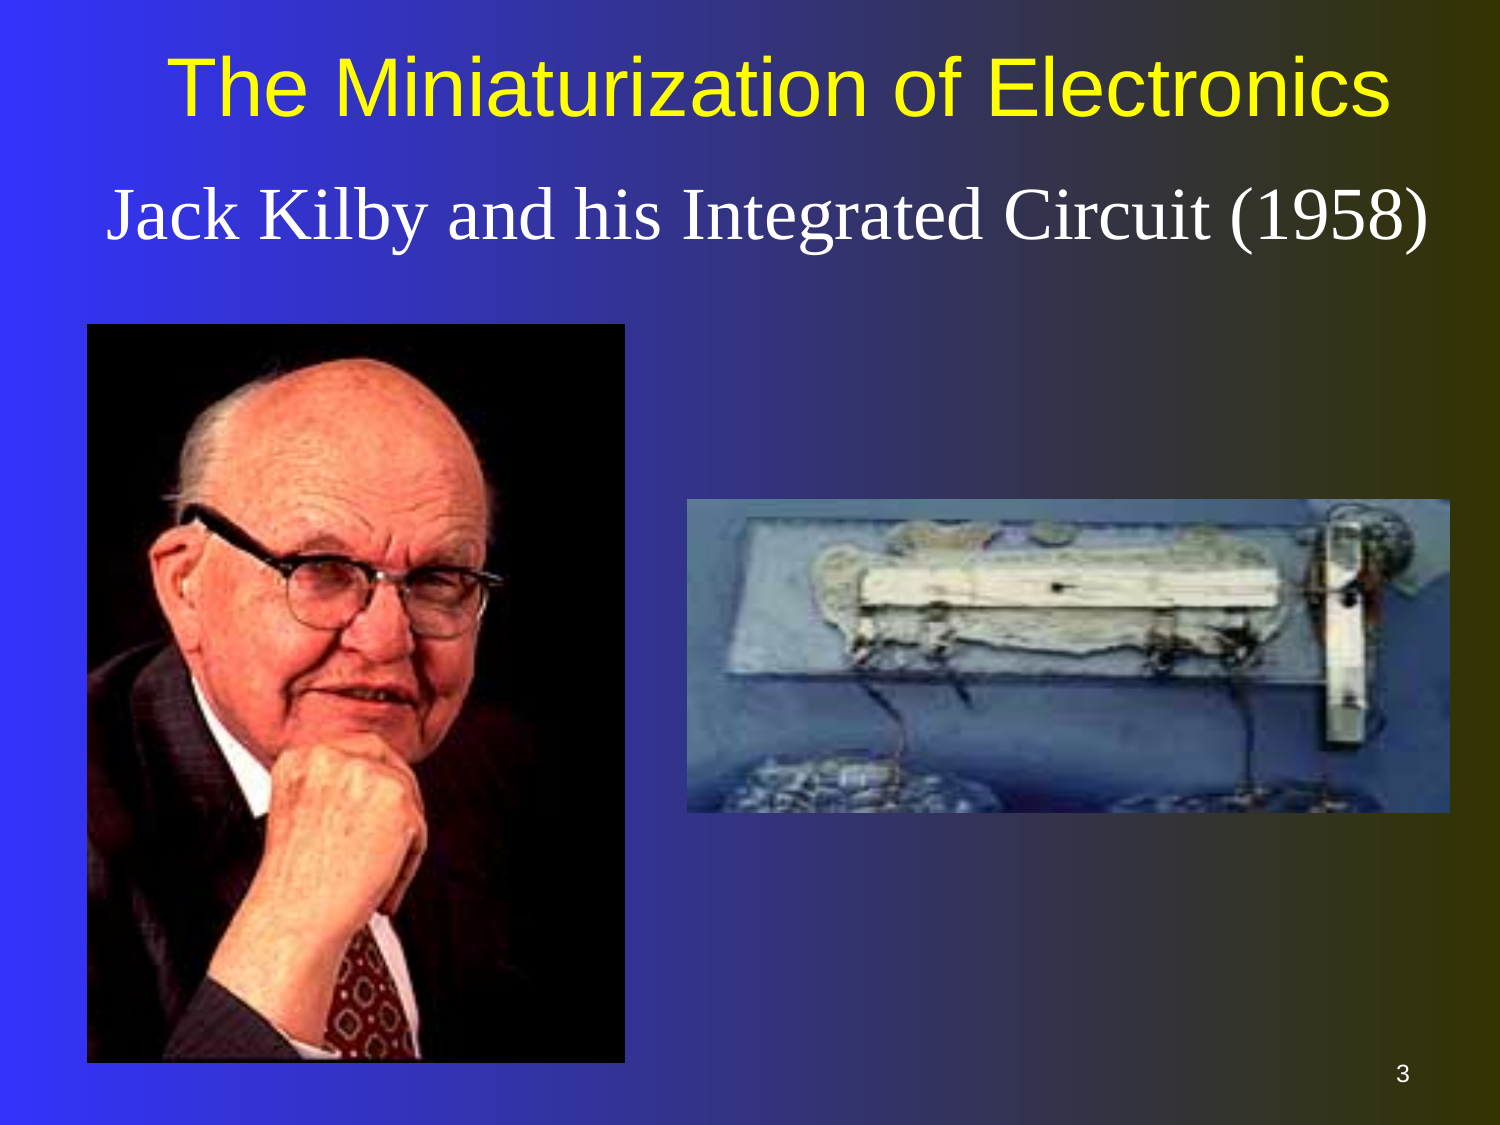

The Miniaturization of Electronics
Jack Kilby and his Integrated Circuit (1958)